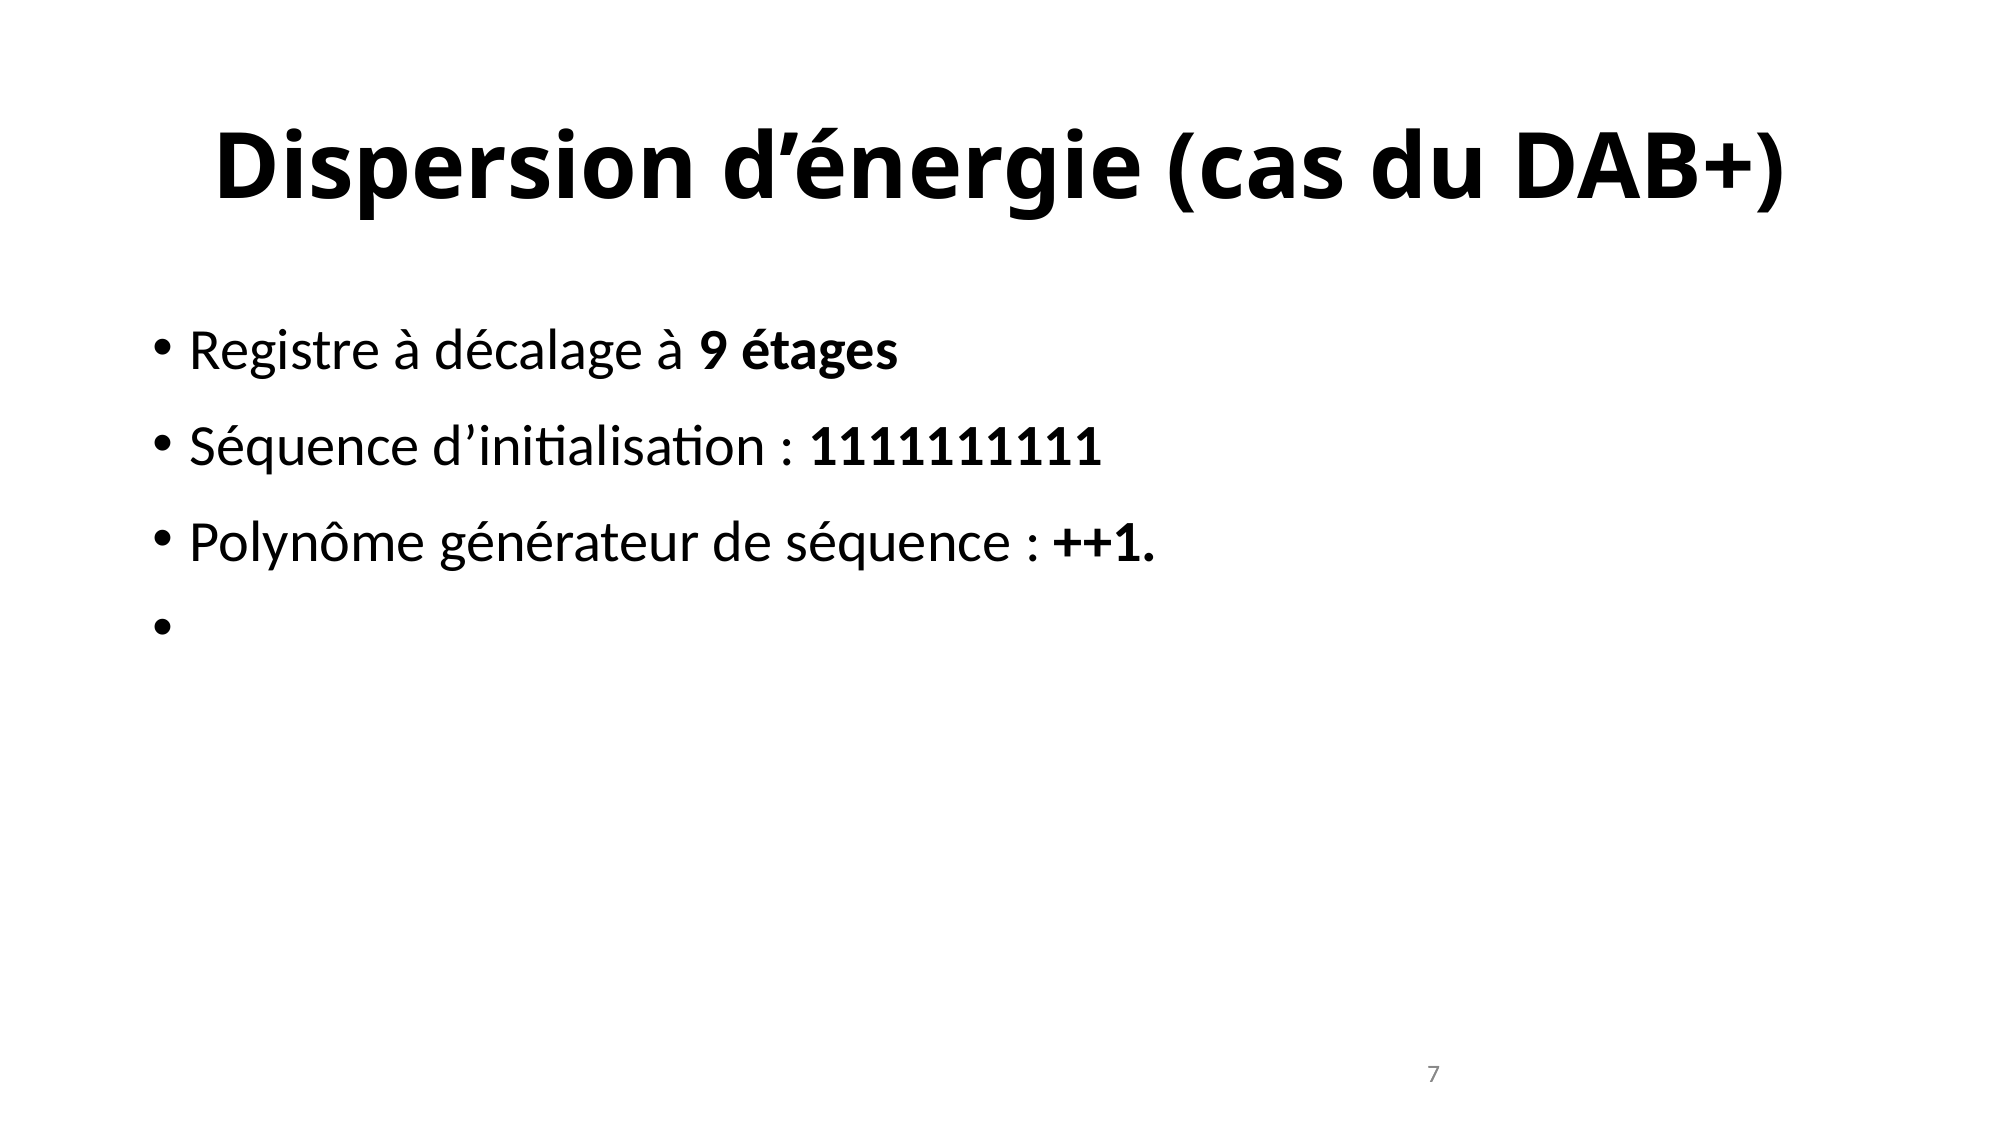

# Dispersion d’énergie (cas du DAB+)
Registre à décalage à 9 étages
Séquence d’initialisation : 1111111111
Polynôme générateur de séquence : ++1.